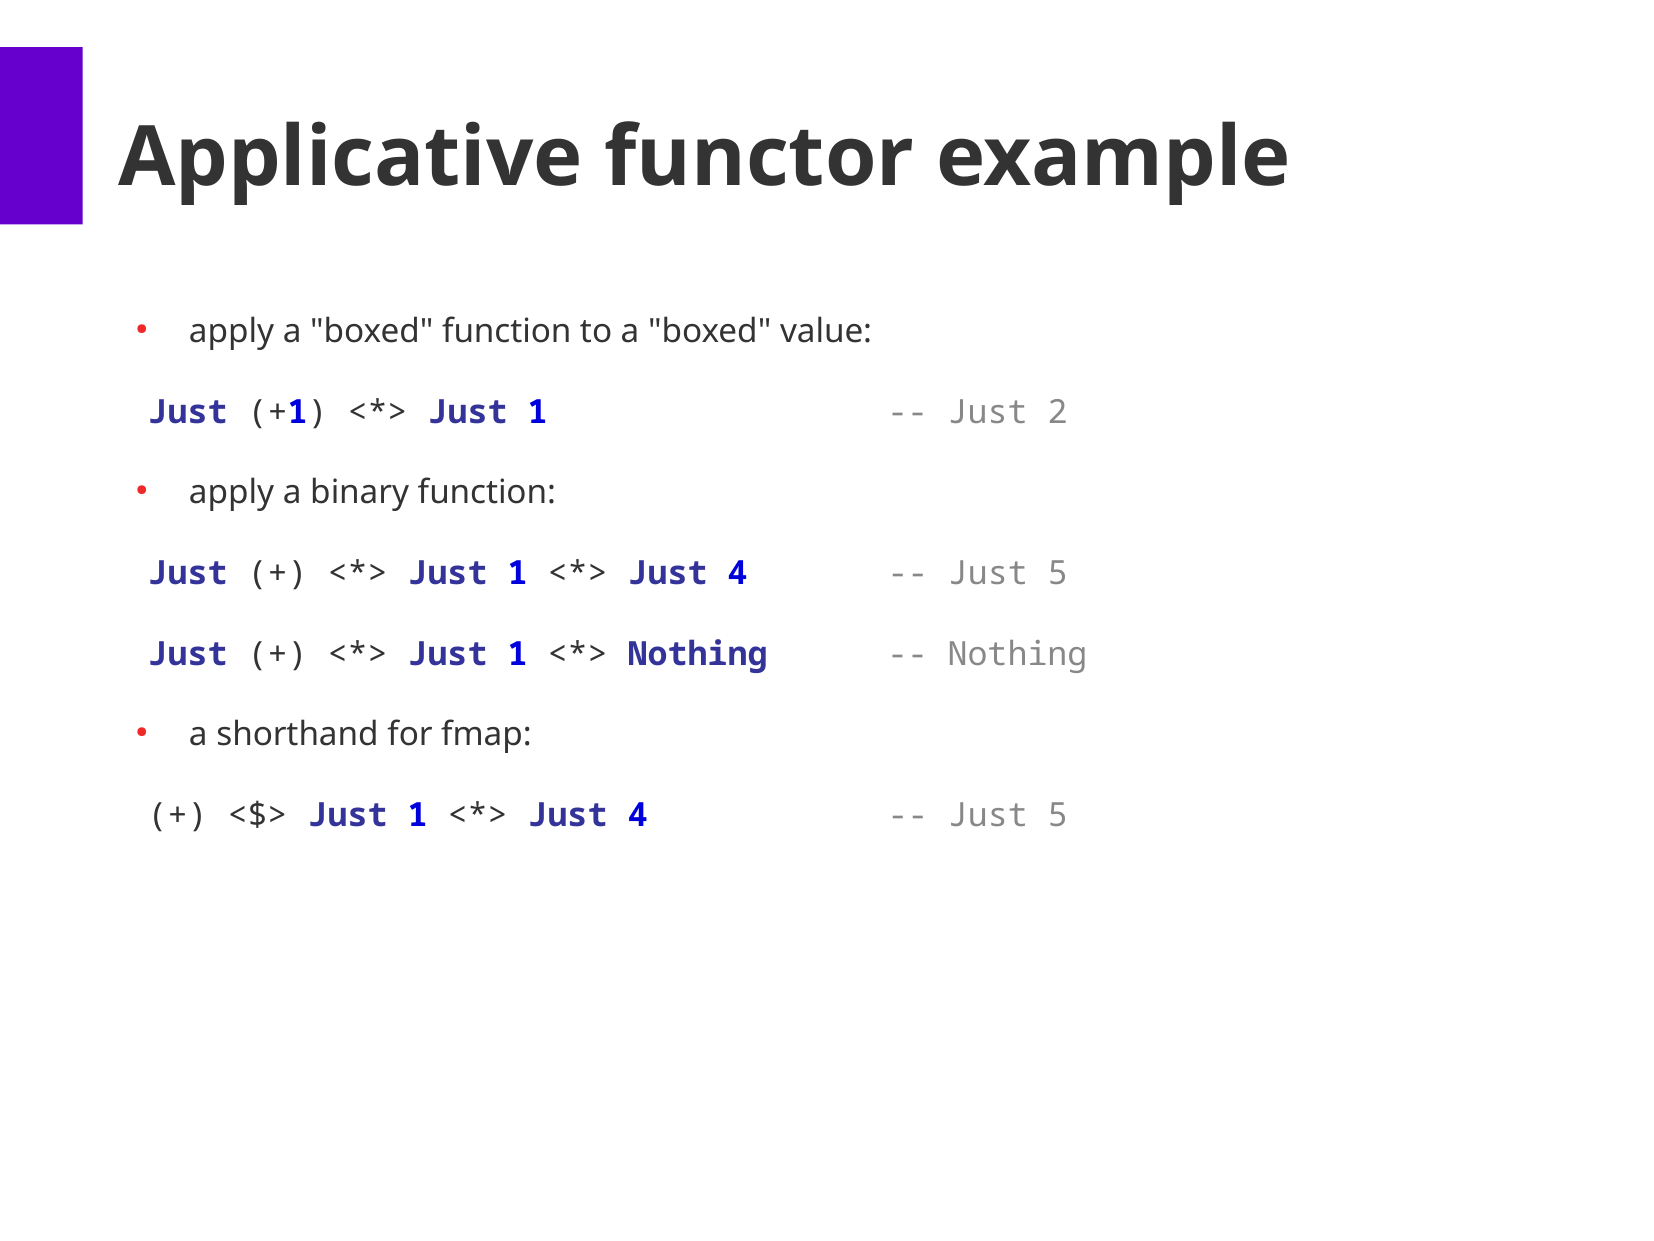

# Applicative functor example
apply a "boxed" function to a "boxed" value:
Just (+1) <*> Just 1 -- Just 2
apply a binary function:
Just (+) <*> Just 1 <*> Just 4 -- Just 5
Just (+) <*> Just 1 <*> Nothing -- Nothing
a shorthand for fmap:
(+) <$> Just 1 <*> Just 4 -- Just 5